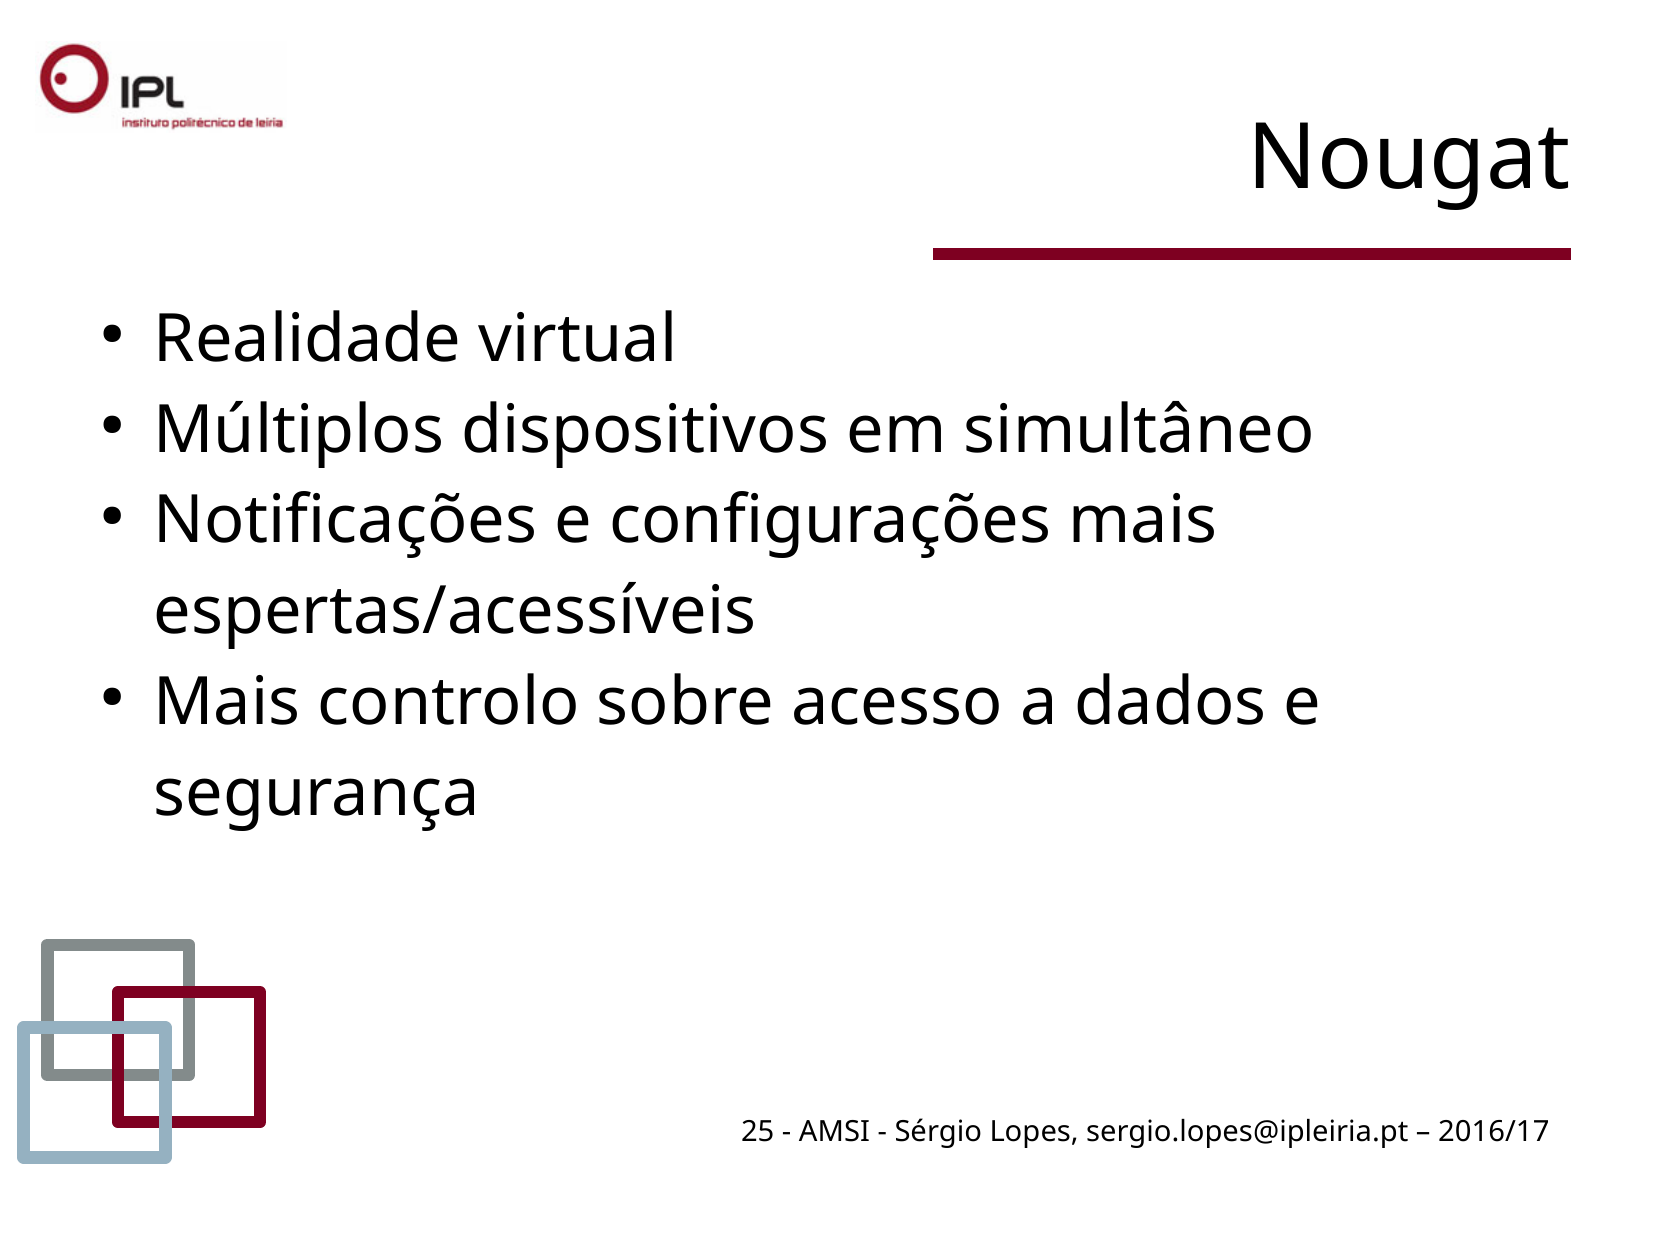

# Nougat
Realidade virtual
Múltiplos dispositivos em simultâneo
Notificações e configurações mais espertas/acessíveis
Mais controlo sobre acesso a dados e segurança
25 - AMSI - Sérgio Lopes, sergio.lopes@ipleiria.pt – 2016/17